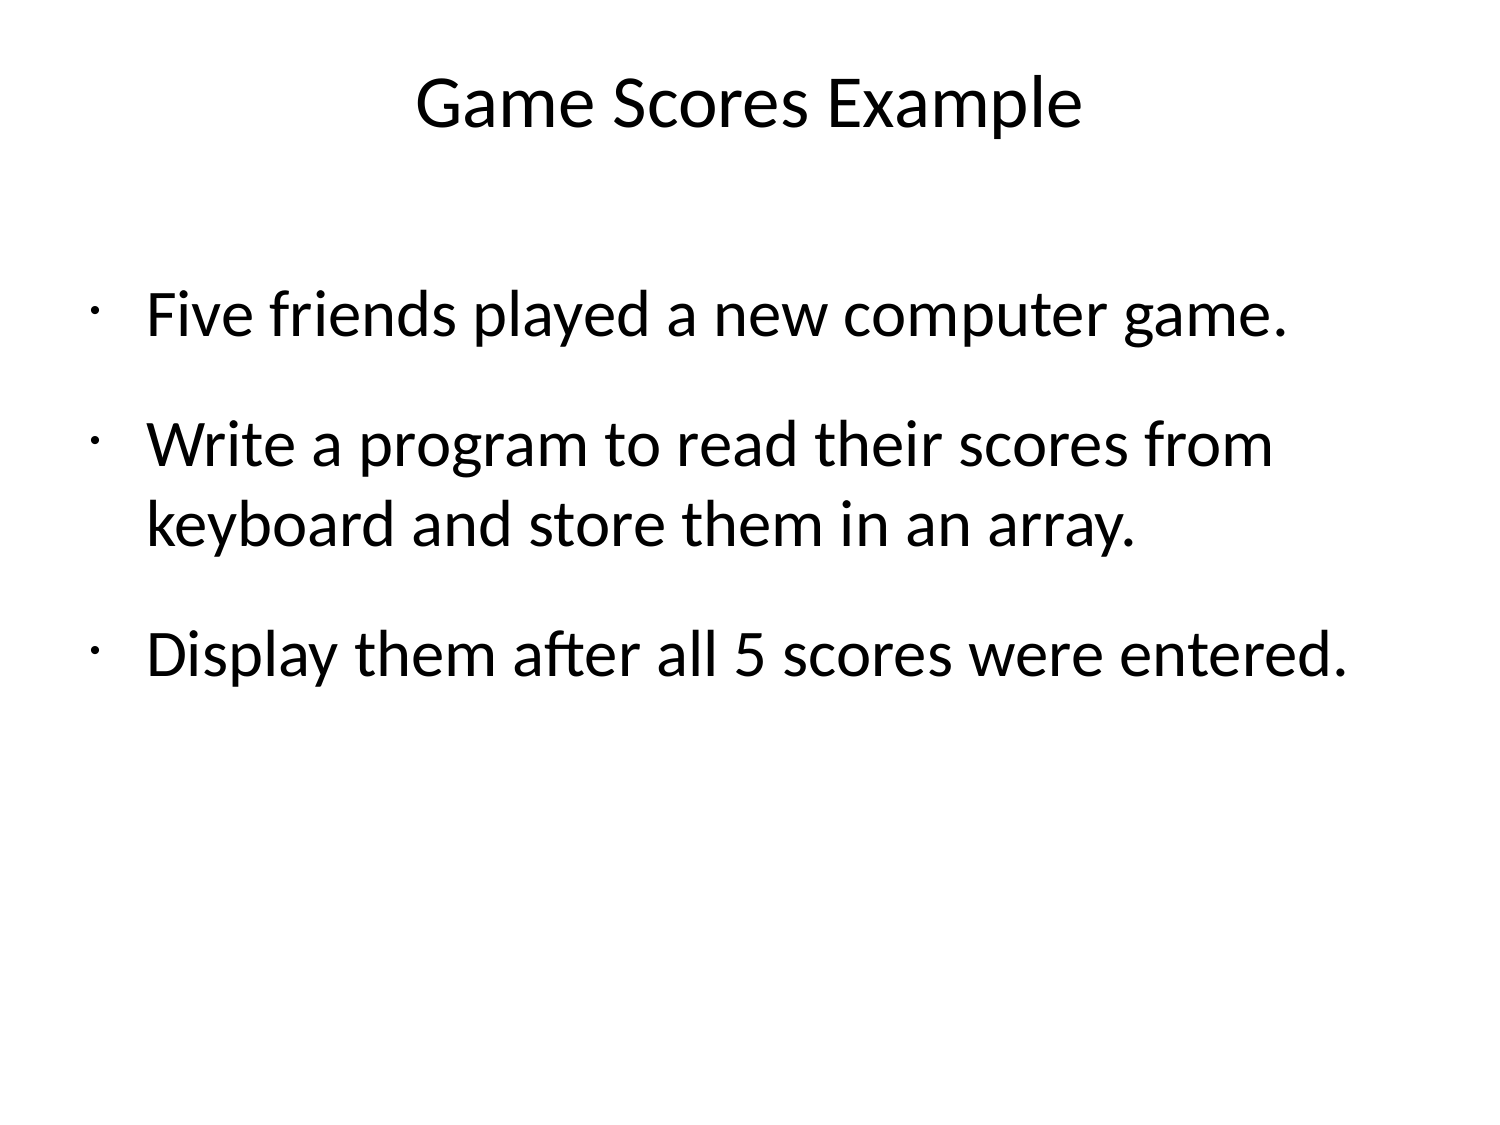

# Game Scores Example
Five friends played a new computer game.
Write a program to read their scores from keyboard and store them in an array.
Display them after all 5 scores were entered.